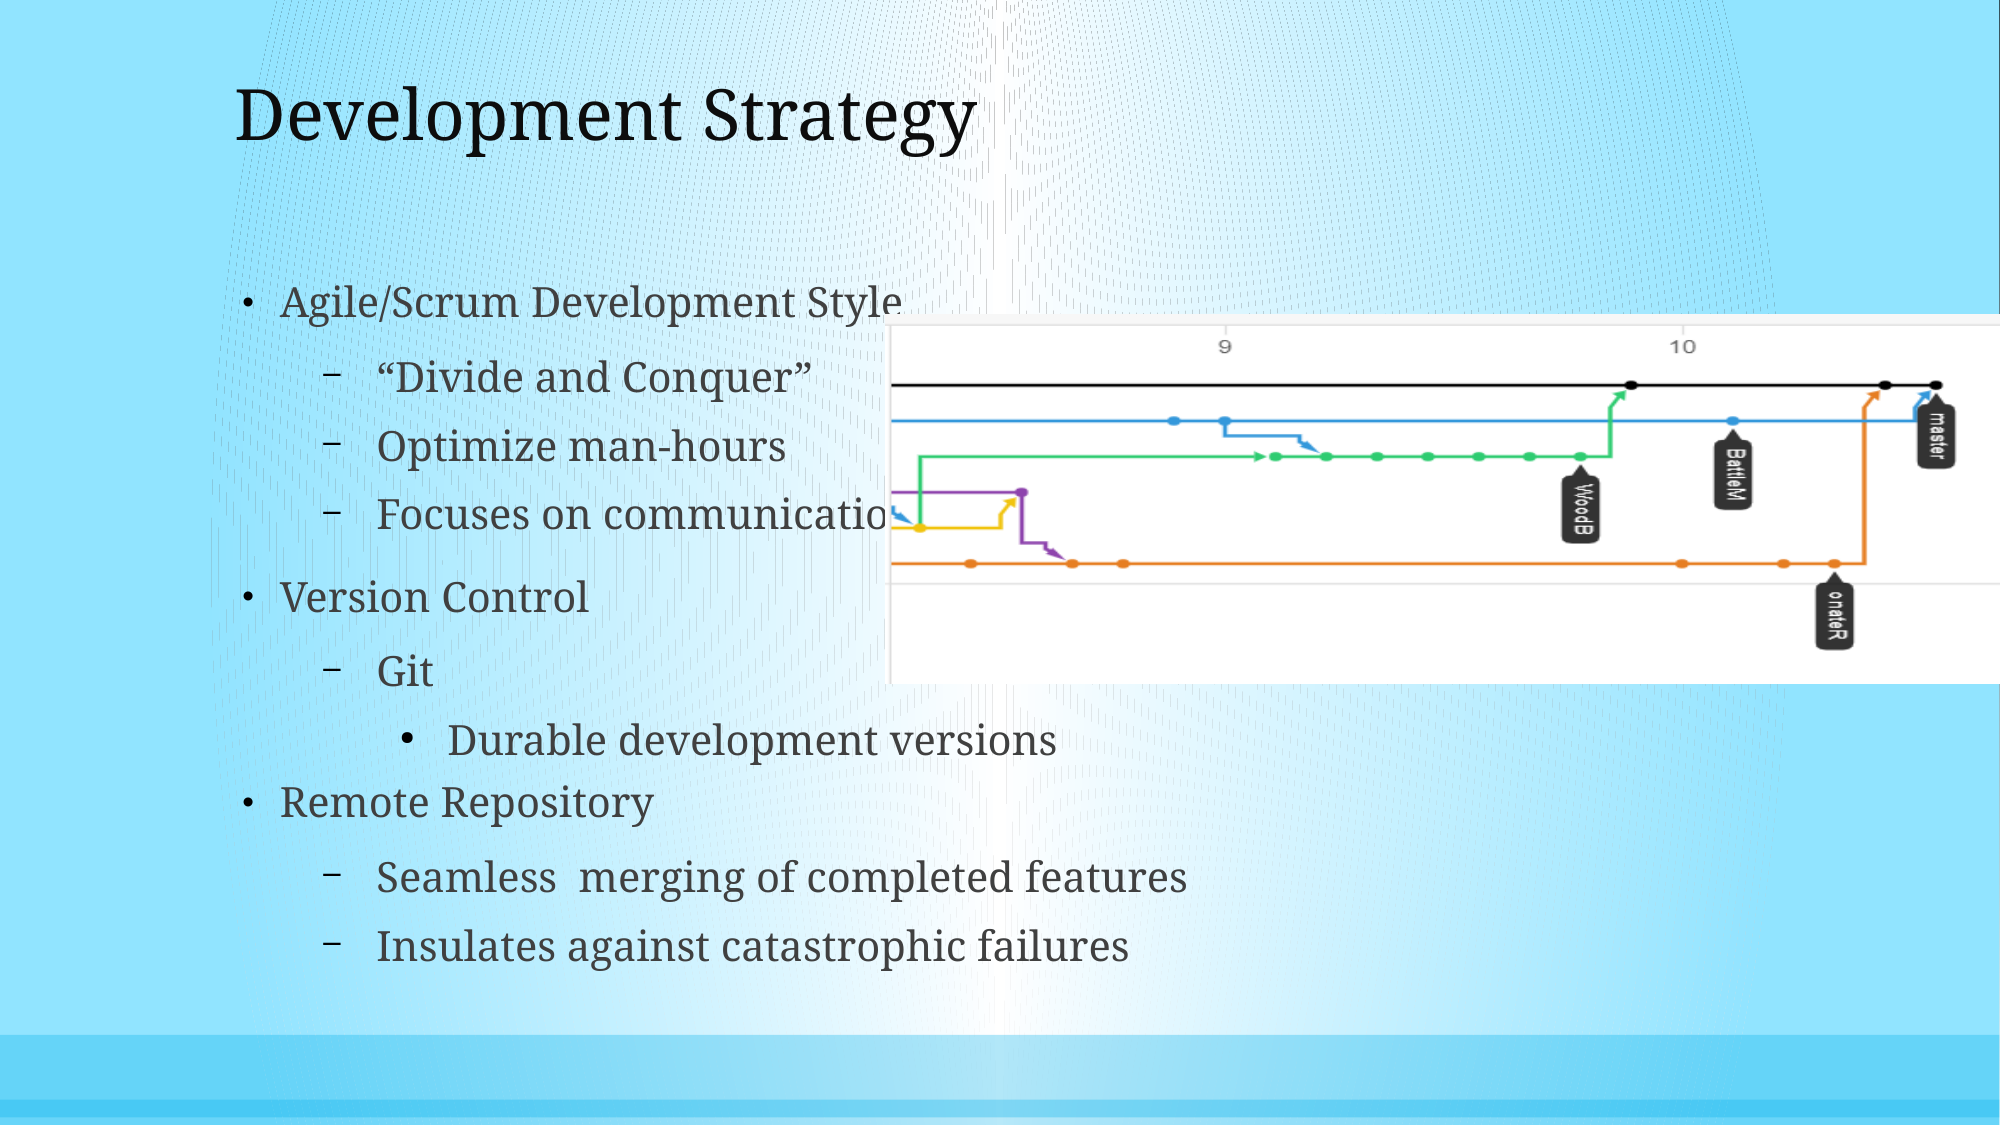

# Development Strategy
Agile/Scrum Development Style
“Divide and Conquer”
Optimize man-hours
Focuses on communication
Version Control
Git
Durable development versions
Remote Repository
Seamless merging of completed features
Insulates against catastrophic failures